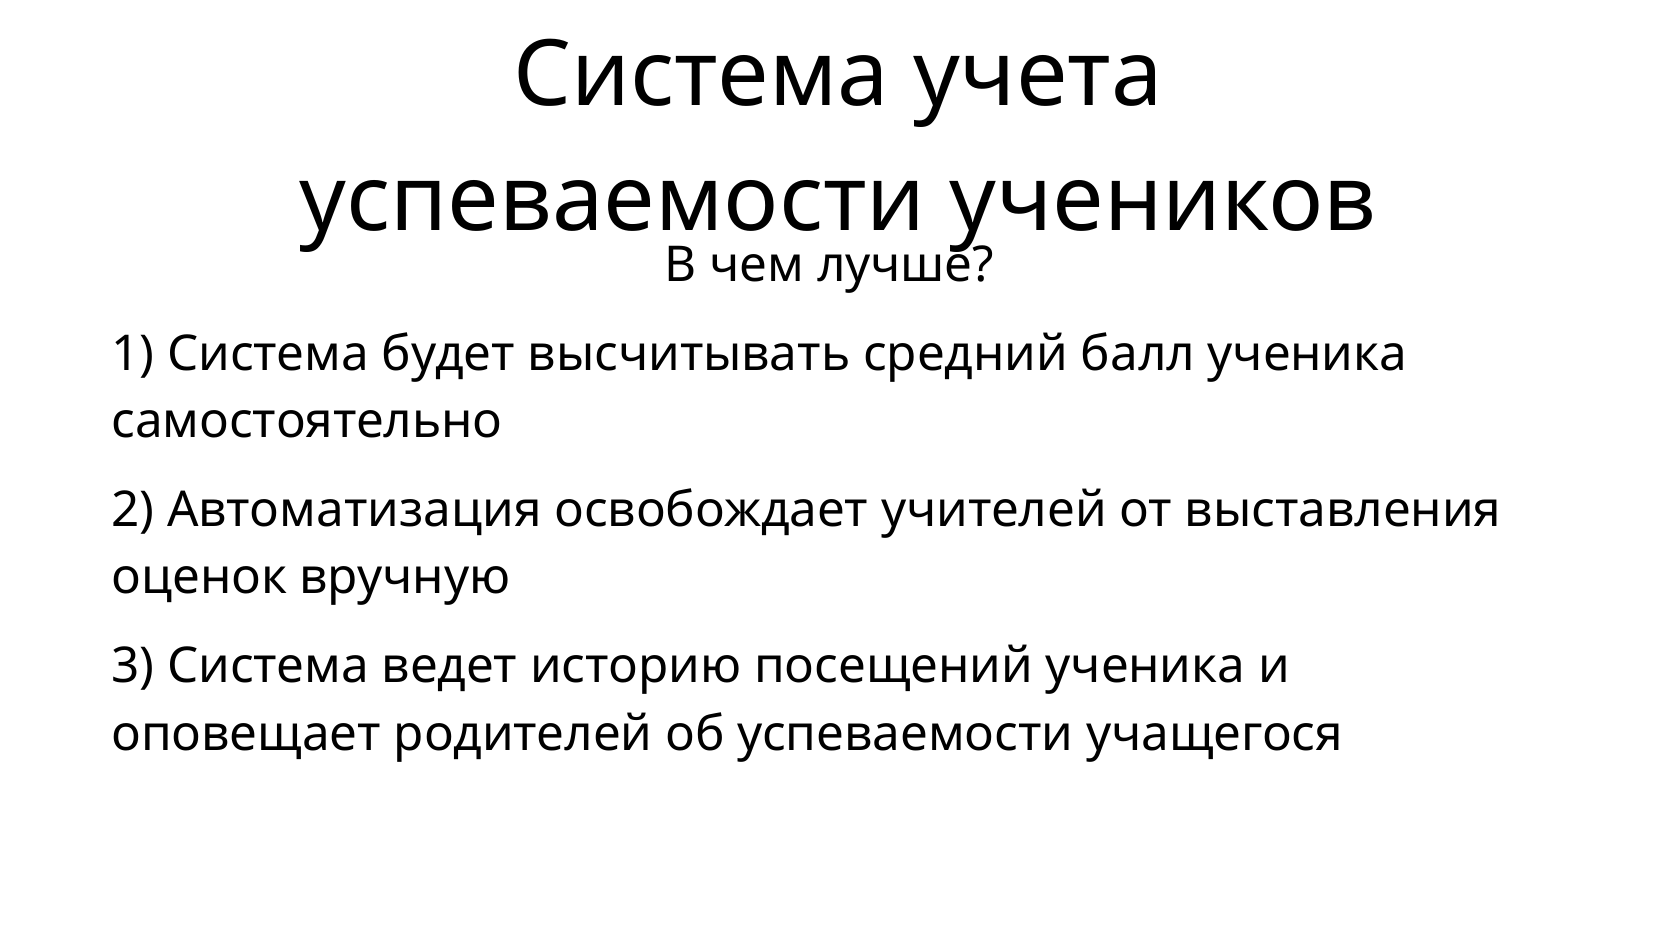

# Система учета успеваемости учеников
В чем лучше?
1) Система будет высчитывать средний балл ученика самостоятельно
2) Автоматизация освобождает учителей от выставления оценок вручную
3) Система ведет историю посещений ученика и оповещает родителей об успеваемости учащегося